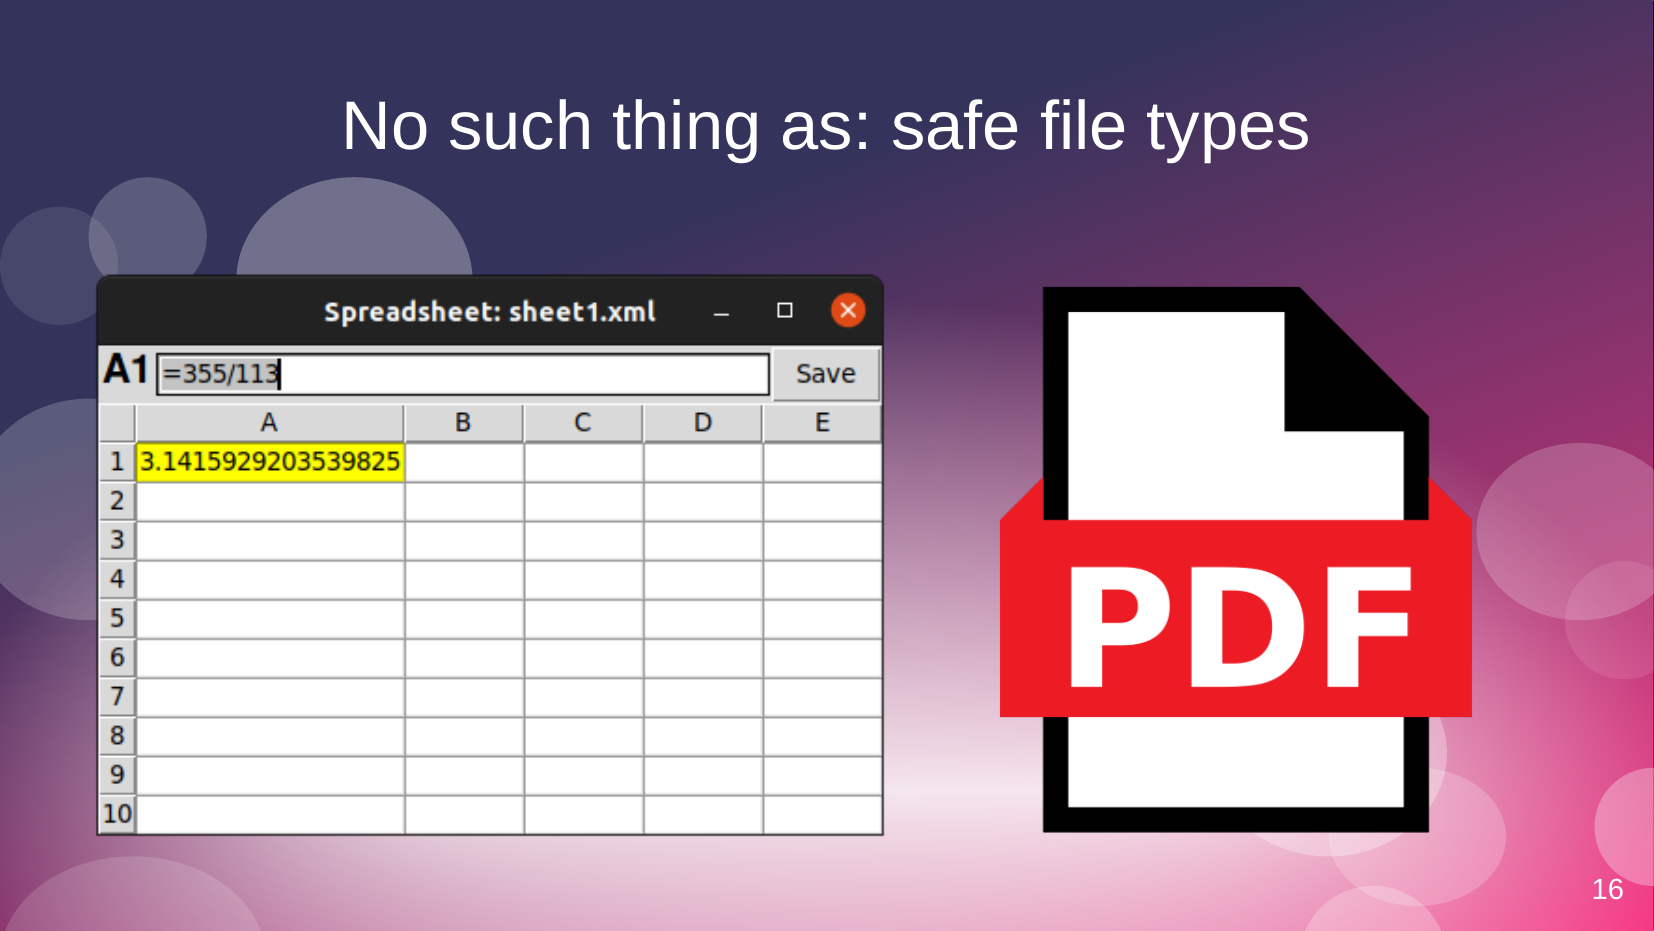

# No such thing as: safe file types